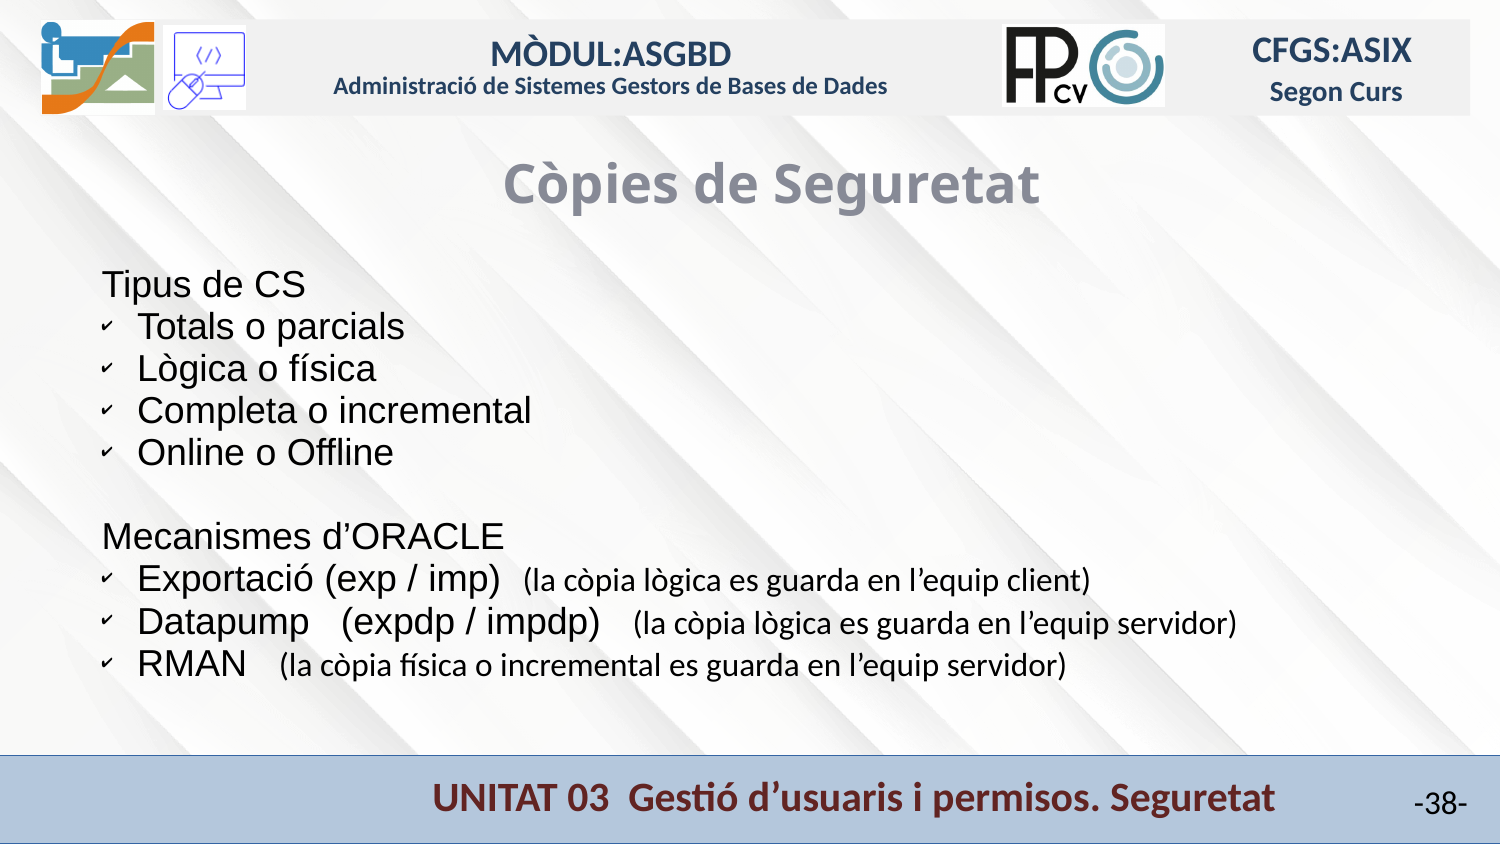

# Còpies de Seguretat
Tipus de CS
Totals o parcials
Lògica o física
Completa o incremental
Online o Offline
Mecanismes d’ORACLE
Exportació (exp / imp) (la còpia lògica es guarda en l’equip client)
Datapump (expdp / impdp) (la còpia lògica es guarda en l’equip servidor)
RMAN (la còpia física o incremental es guarda en l’equip servidor)